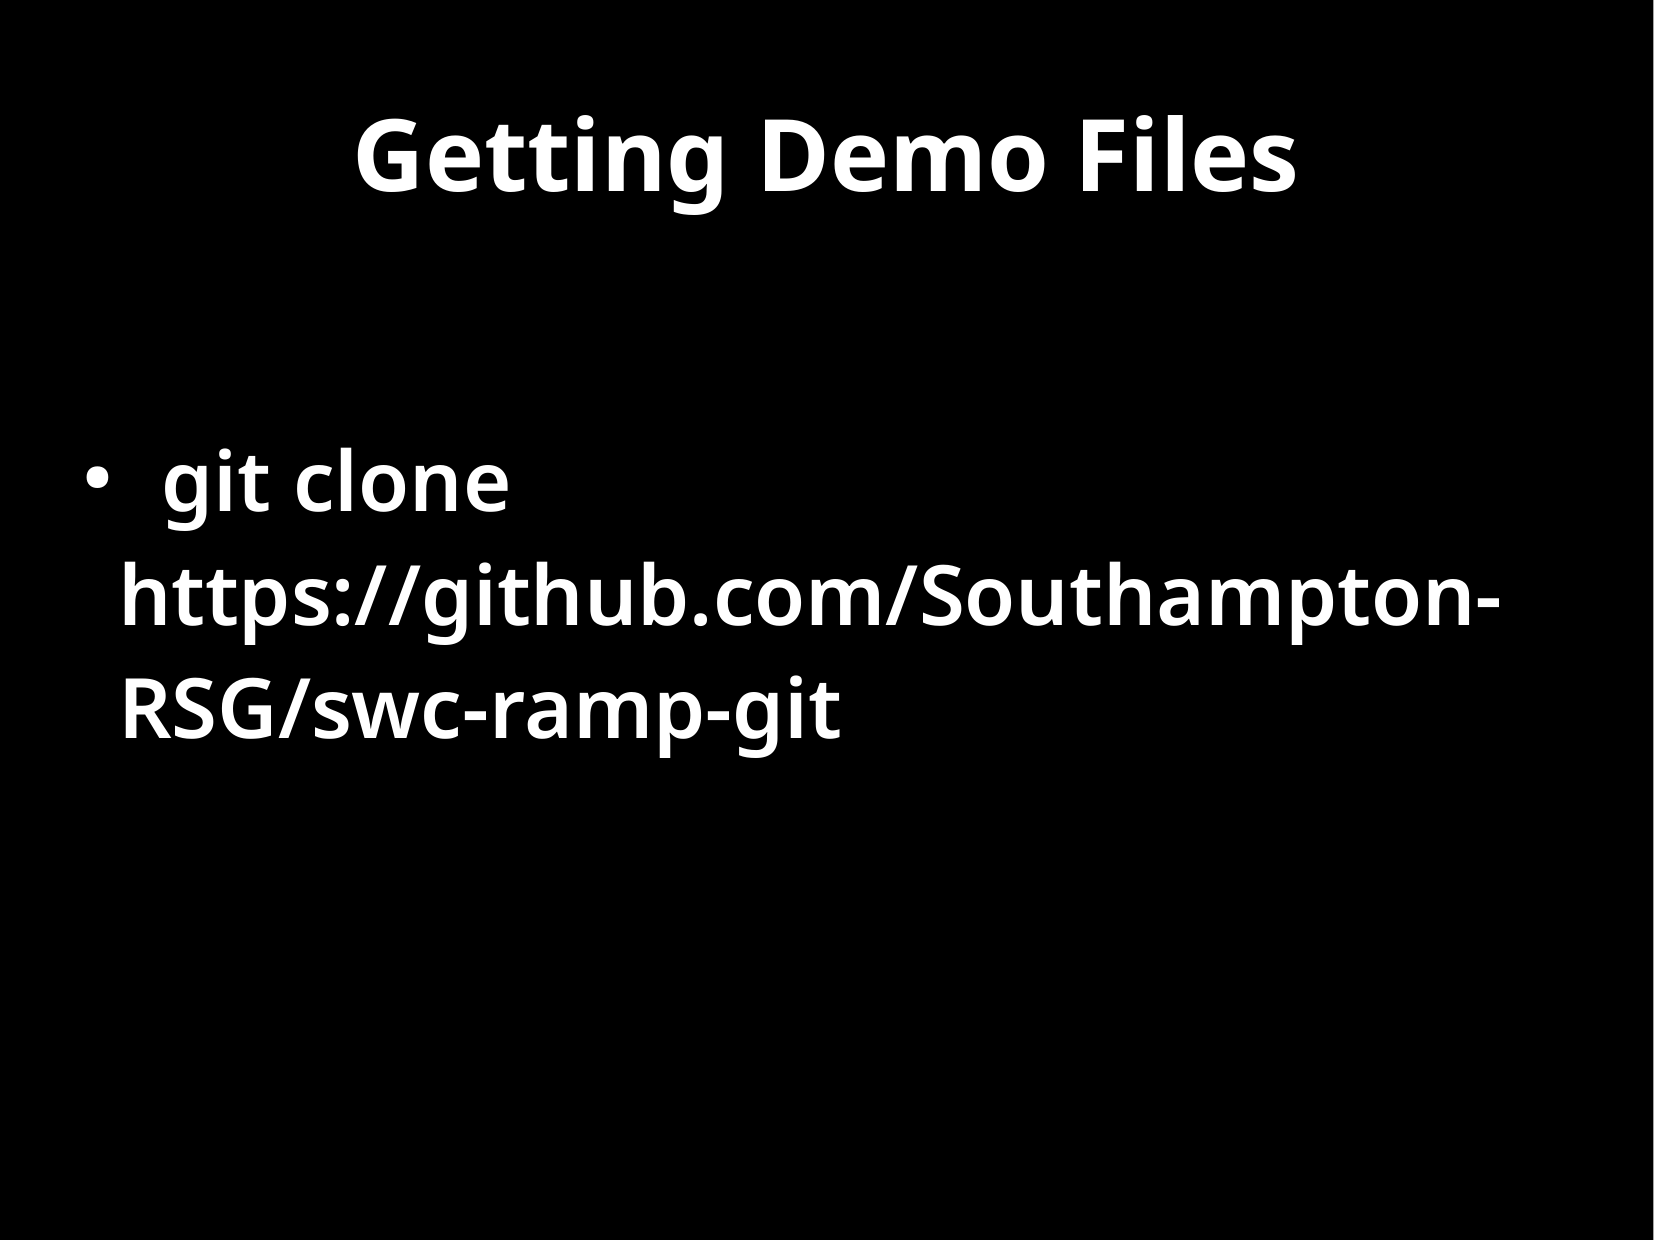

# Getting Demo Files
 git clone https://github.com/Southampton-RSG/swc-ramp-git